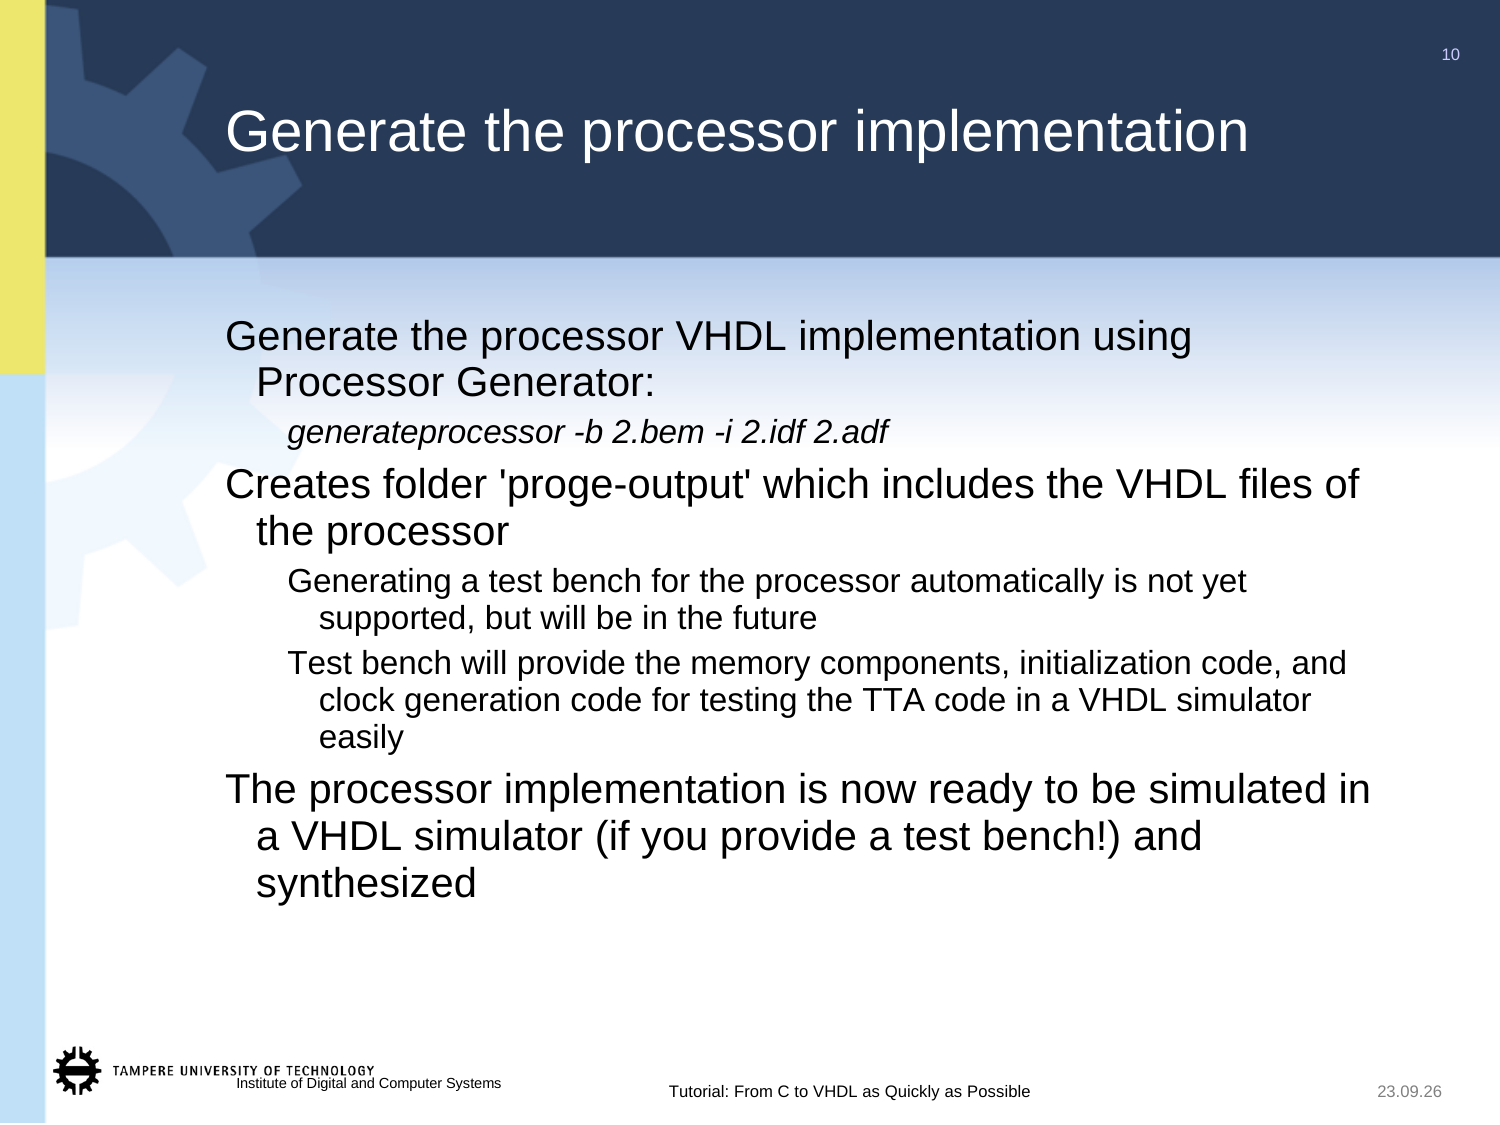

# Generate the processor implementation
10
Generate the processor VHDL implementation using Processor Generator:
generateprocessor -b 2.bem -i 2.idf 2.adf
Creates folder 'proge-output' which includes the VHDL files of the processor
Generating a test bench for the processor automatically is not yet supported, but will be in the future
Test bench will provide the memory components, initialization code, and clock generation code for testing the TTA code in a VHDL simulator easily
The processor implementation is now ready to be simulated in a VHDL simulator (if you provide a test bench!) and synthesized